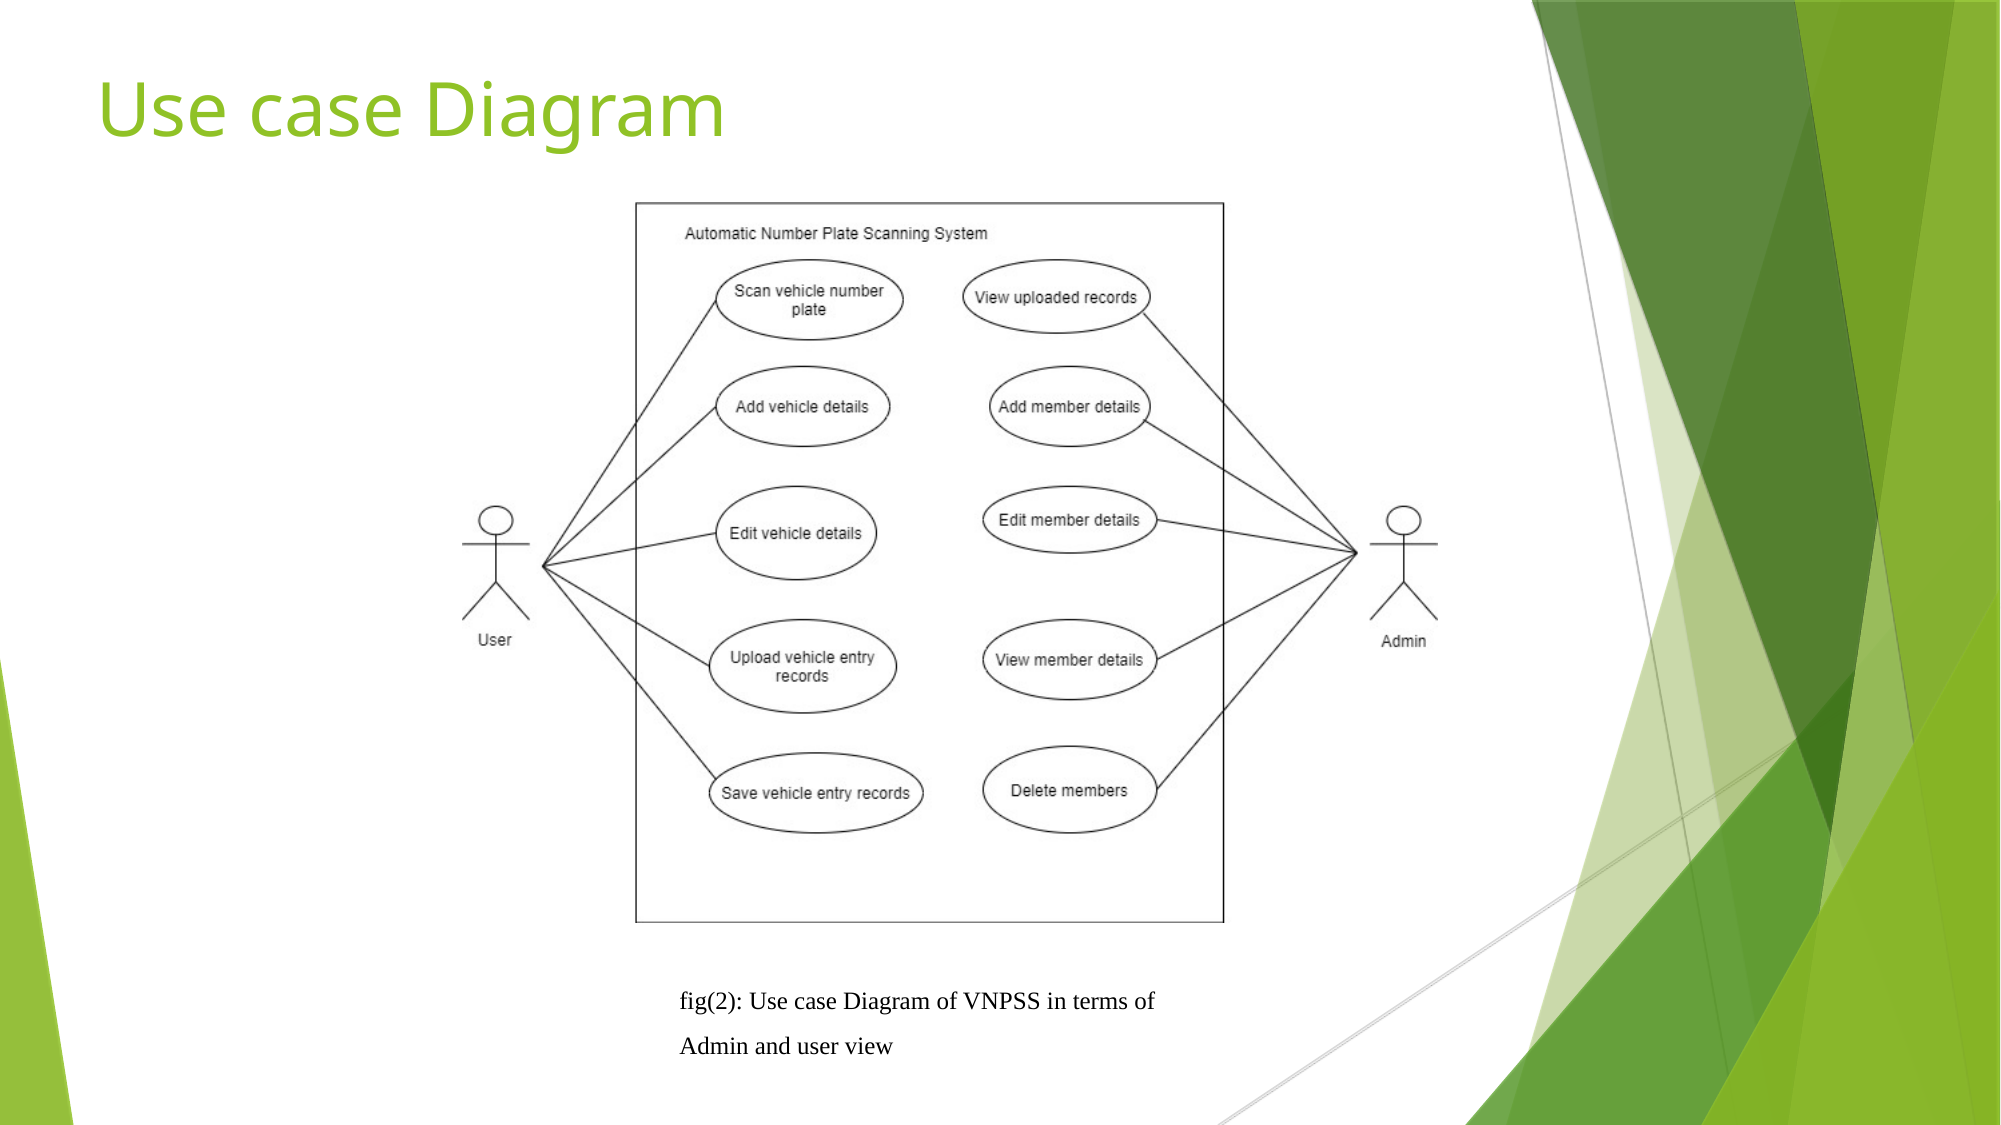

# Use case Diagram
fig(2): Use case Diagram of VNPSS in terms of Admin and user view